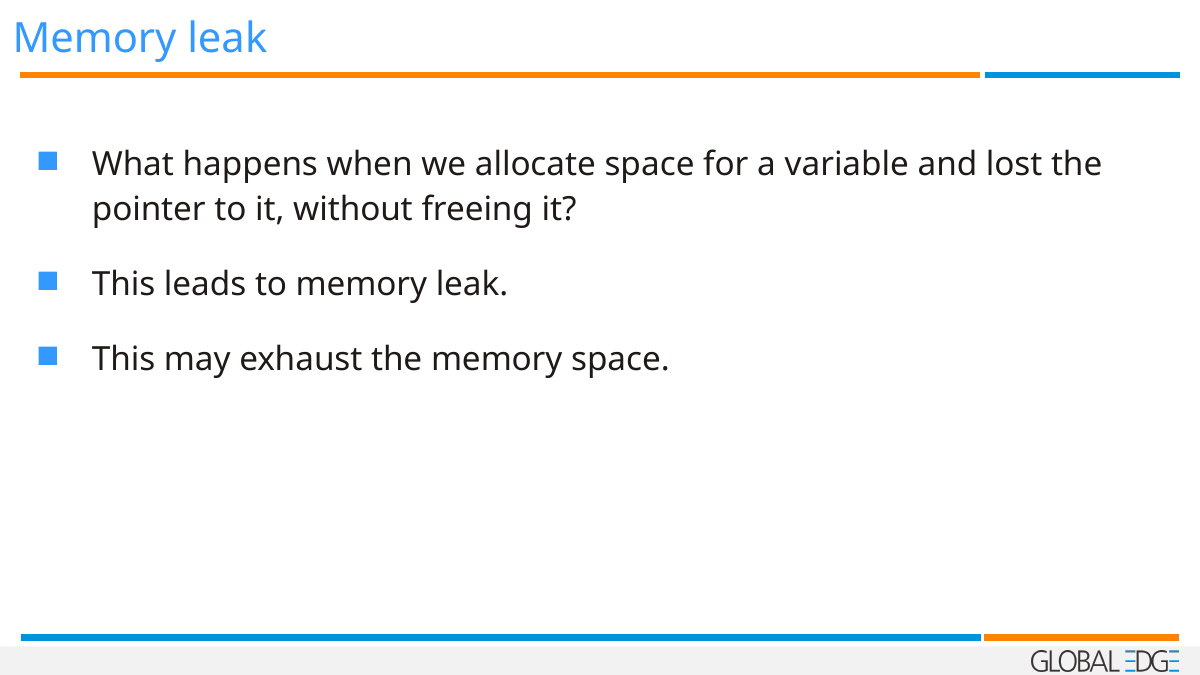

# Memory leak
What happens when we allocate space for a variable and lost the pointer to it, without freeing it?
This leads to memory leak.
This may exhaust the memory space.